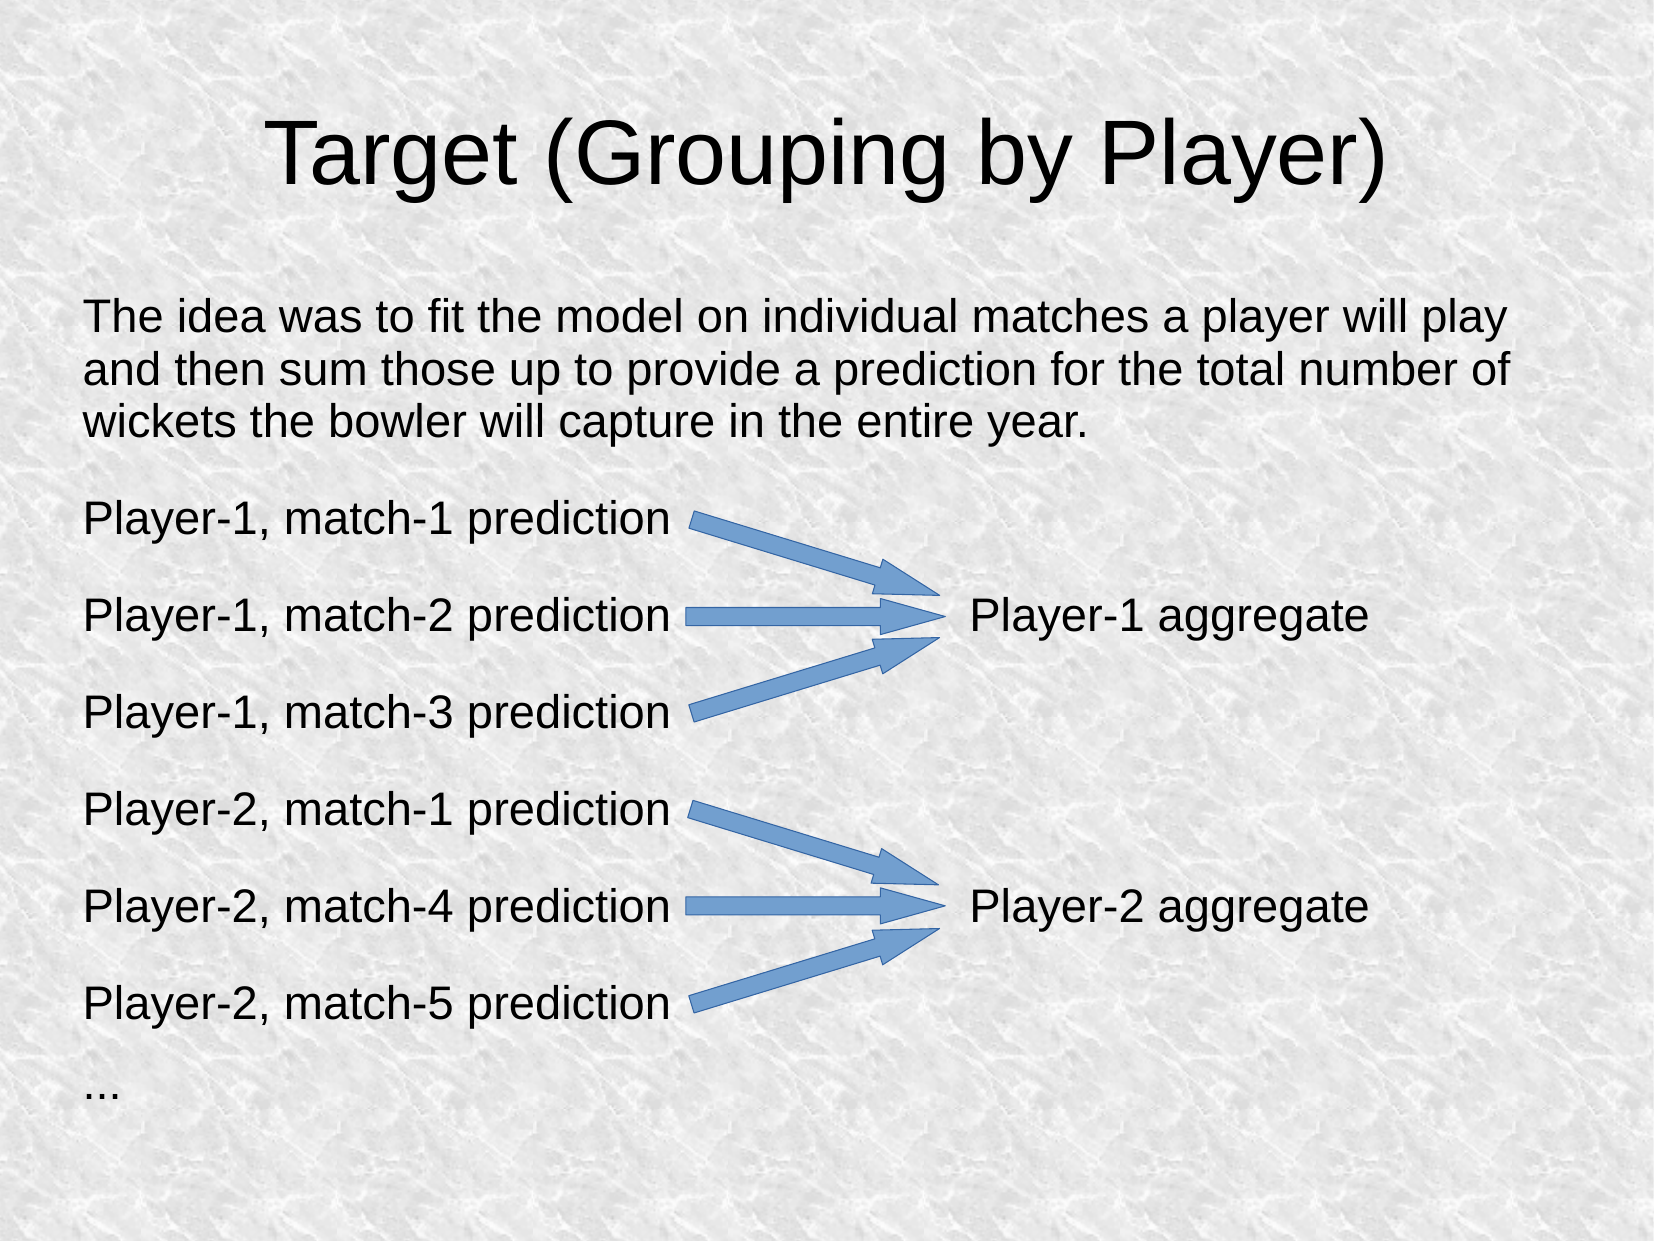

# Target (Grouping by Player)
The idea was to fit the model on individual matches a player will play and then sum those up to provide a prediction for the total number of wickets the bowler will capture in the entire year.
Player-1, match-1 prediction
Player-1, match-2 prediction Player-1 aggregate
Player-1, match-3 prediction
Player-2, match-1 prediction
Player-2, match-4 prediction Player-2 aggregate
Player-2, match-5 prediction
...